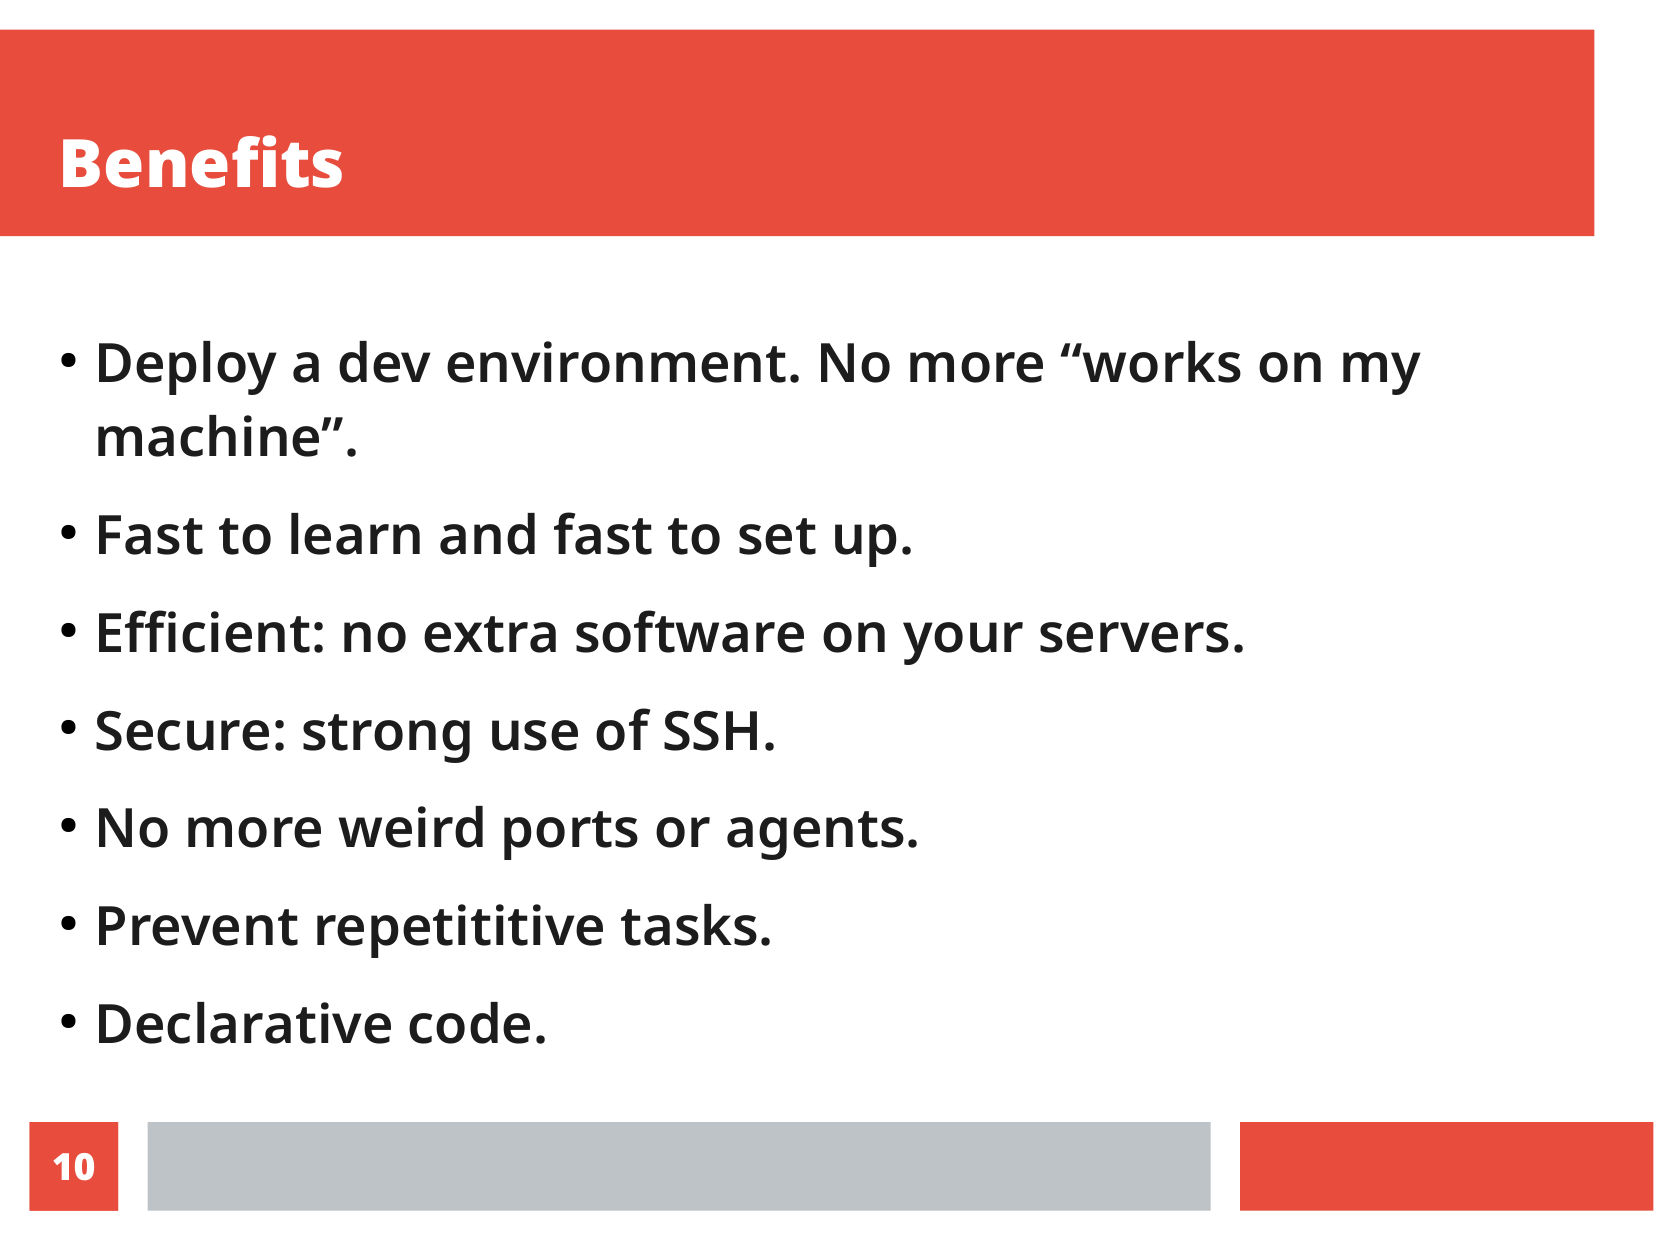

# Benefits
Deploy a dev environment. No more “works on my machine”.
Fast to learn and fast to set up.
Efficient: no extra software on your servers.
Secure: strong use of SSH.
No more weird ports or agents.
Prevent repetititive tasks.
Declarative code.
10